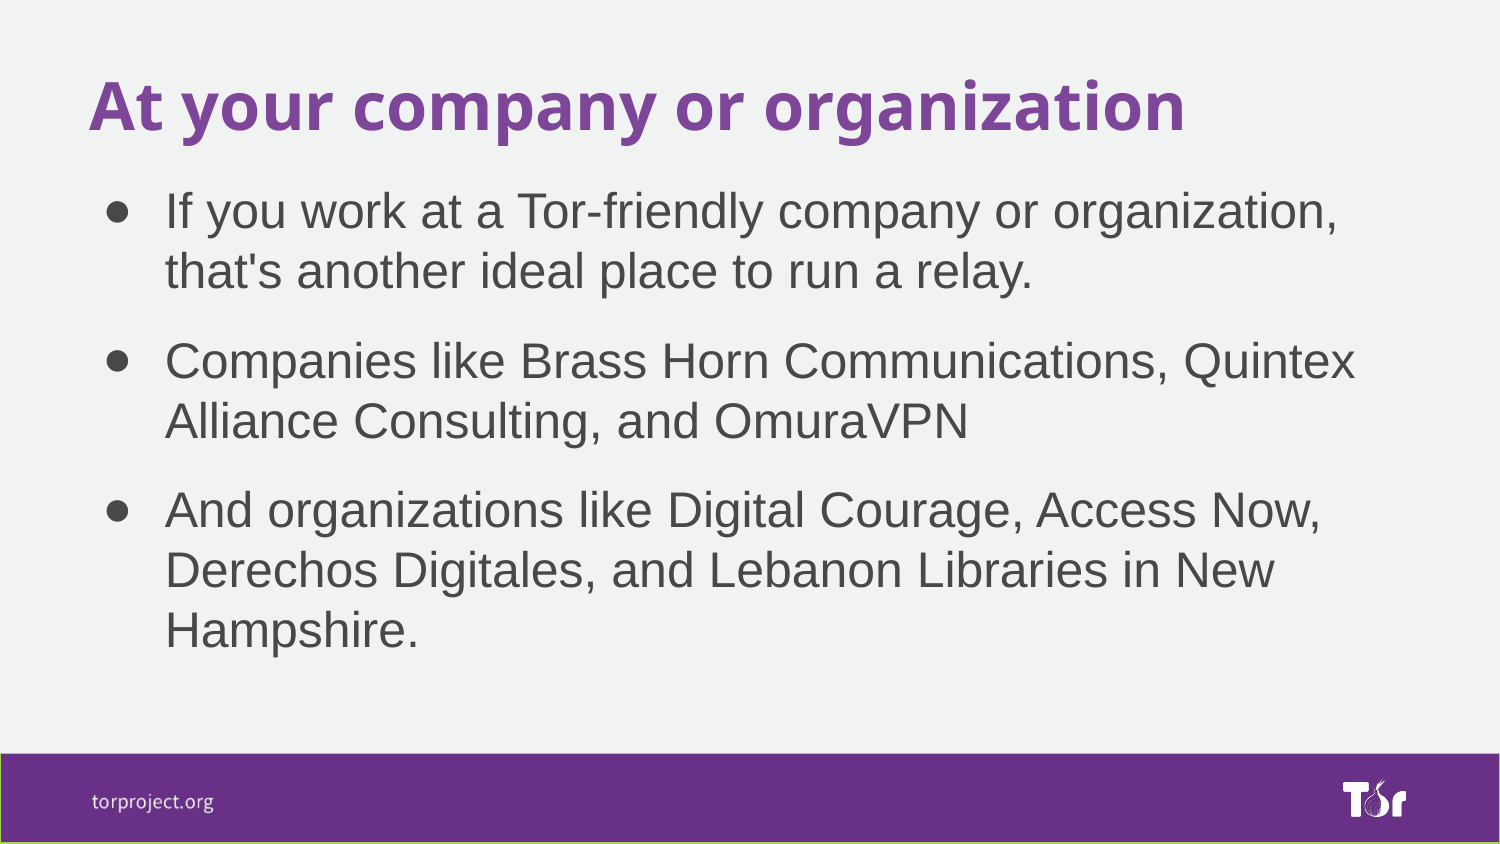

At your company or organization
If you work at a Tor-friendly company or organization, that's another ideal place to run a relay.
Companies like Brass Horn Communications, Quintex Alliance Consulting, and OmuraVPN
And organizations like Digital Courage, Access Now, Derechos Digitales, and Lebanon Libraries in New Hampshire.